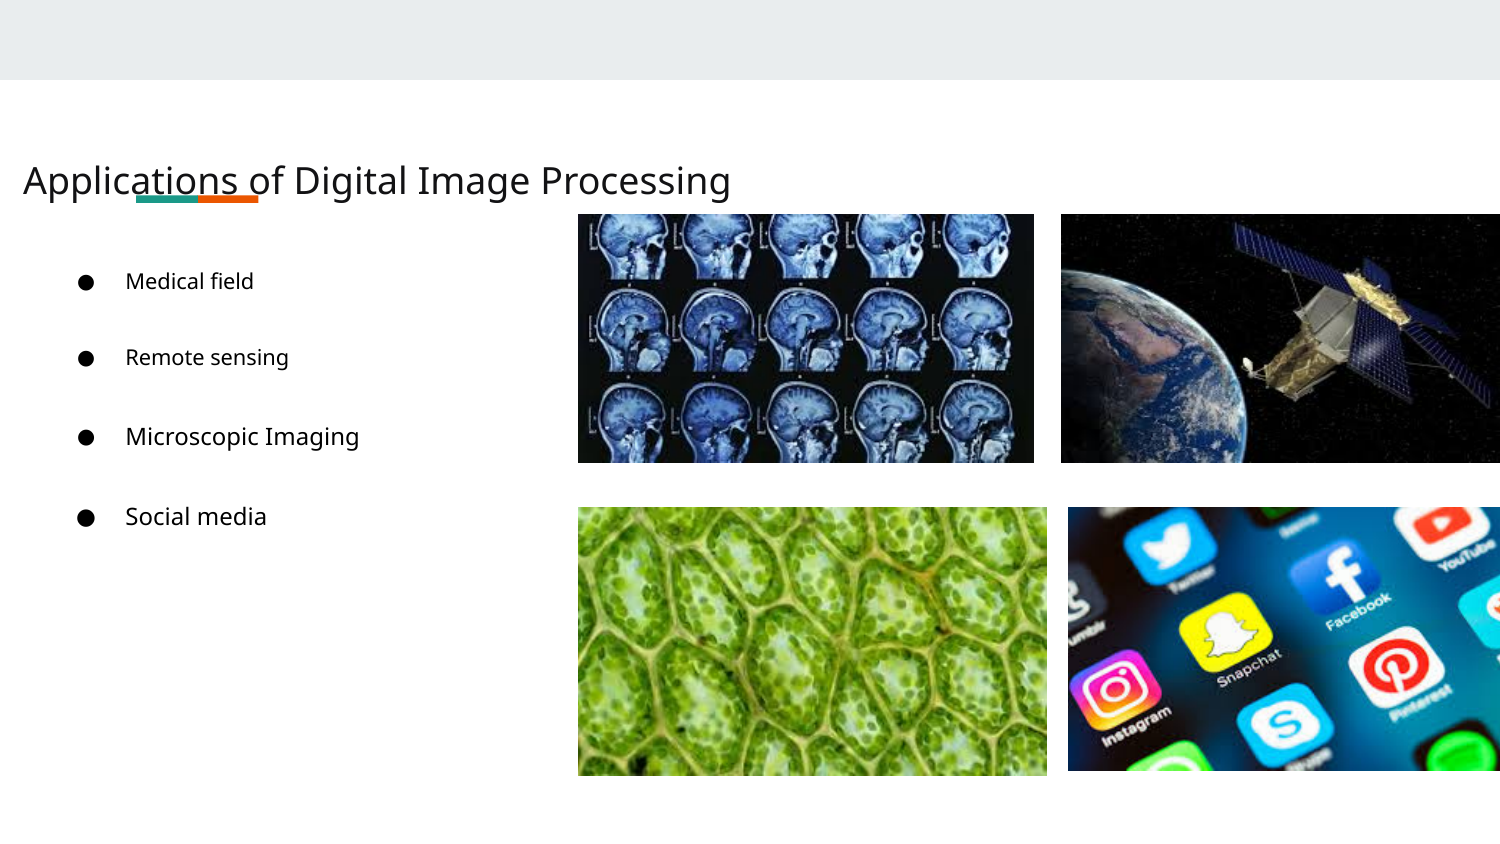

# Applications of Digital Image Processing
Medical field
Remote sensing
Microscopic Imaging
Social media